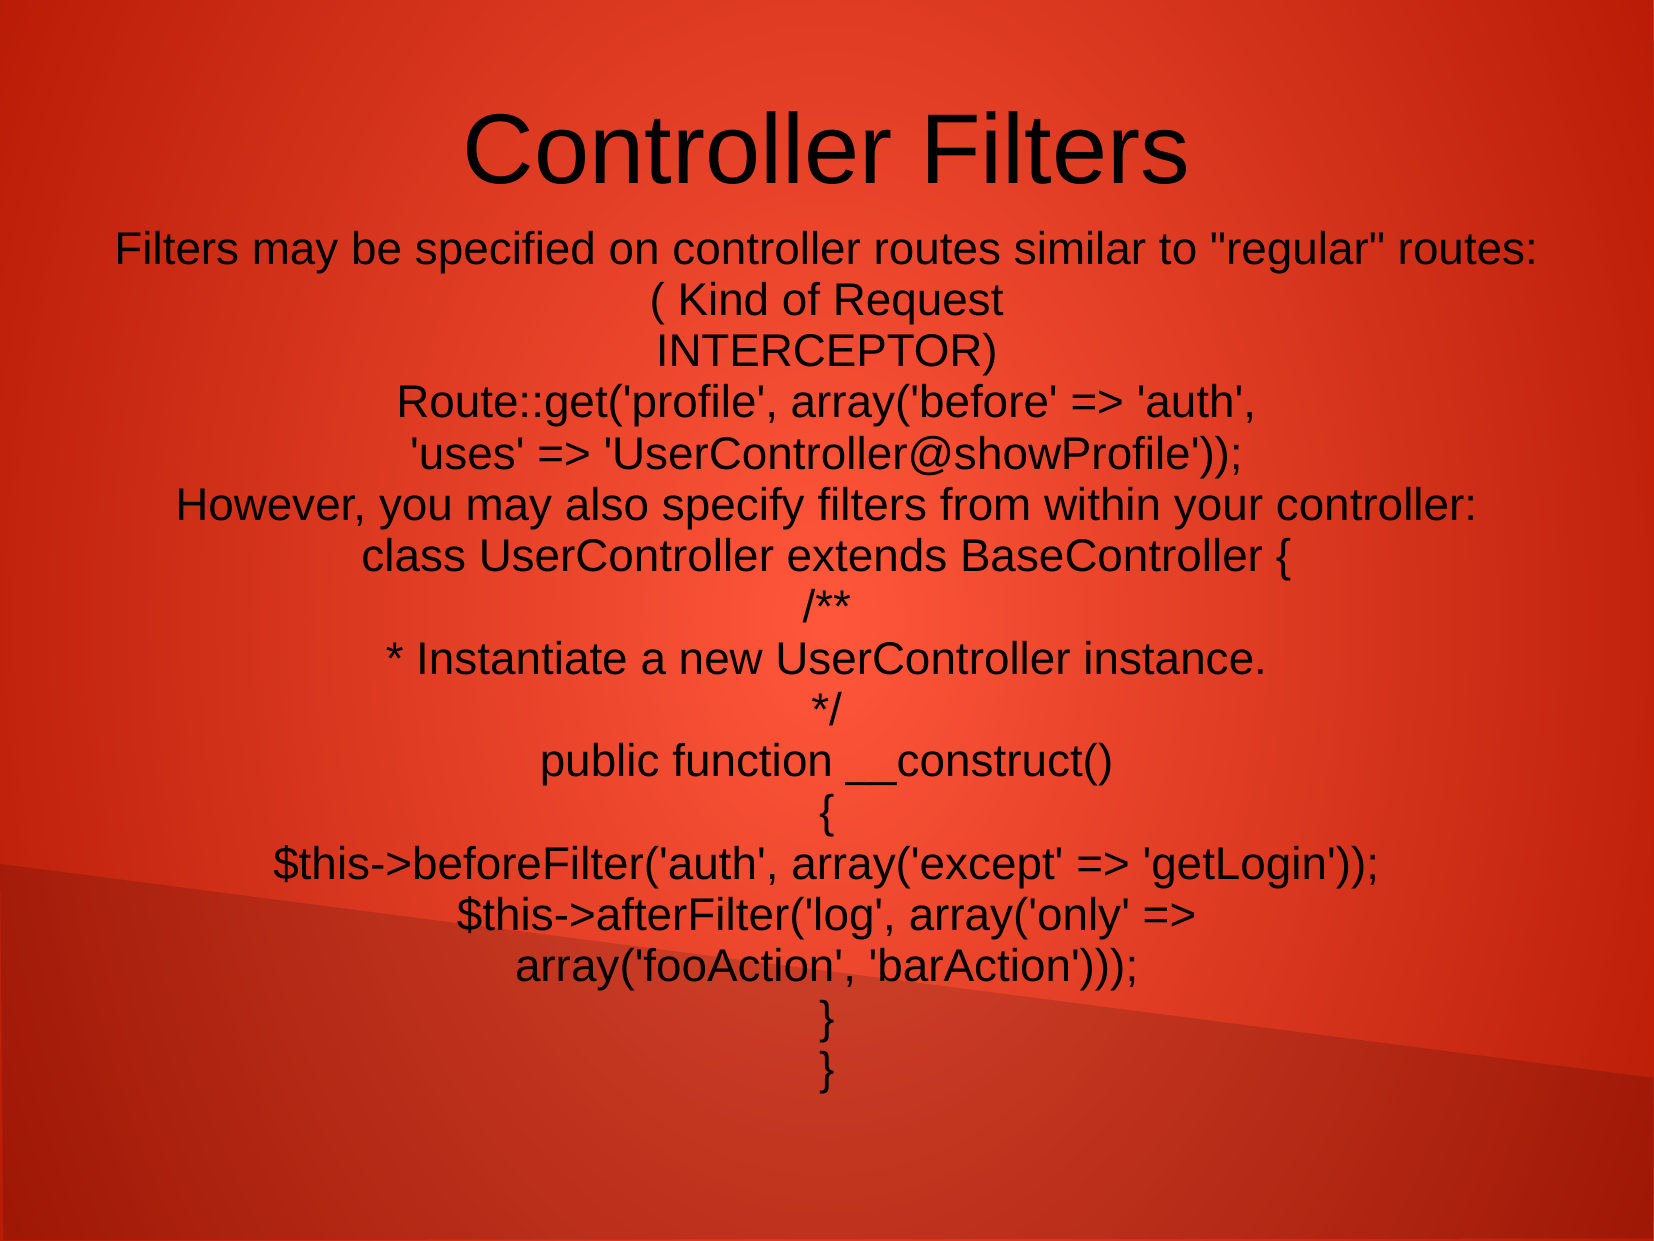

# Controller Filters
Filters may be specified on controller routes similar to "regular" routes: ( Kind of Request
INTERCEPTOR)
Route::get('profile', array('before' => 'auth',
'uses' => 'UserController@showProfile'));
However, you may also specify filters from within your controller:
class UserController extends BaseController {
/**
* Instantiate a new UserController instance.
*/
public function __construct()
{
$this->beforeFilter('auth', array('except' => 'getLogin'));
$this->afterFilter('log', array('only' =>
array('fooAction', 'barAction')));
}
}